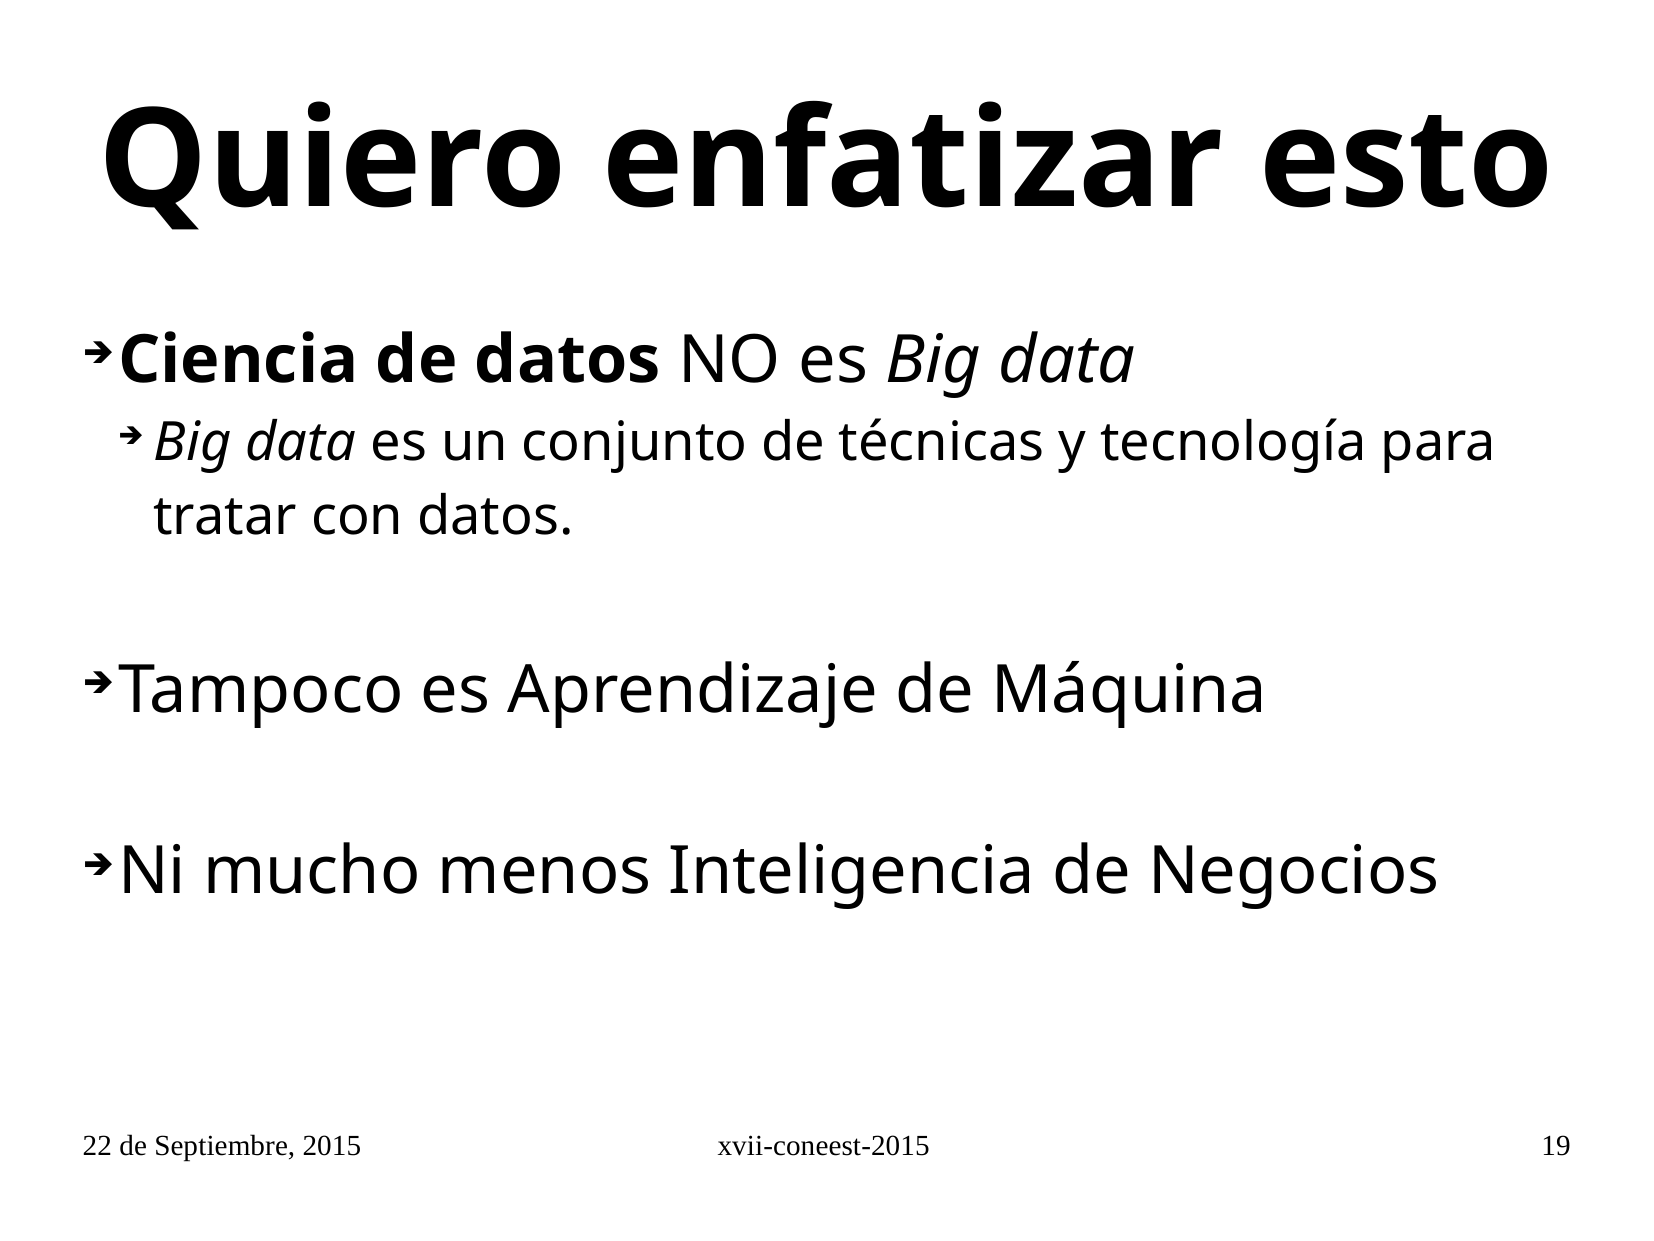

# Quiero enfatizar esto
Ciencia de datos NO es Big data
Big data es un conjunto de técnicas y tecnología para tratar con datos.
Tampoco es Aprendizaje de Máquina
Ni mucho menos Inteligencia de Negocios
22 de Septiembre, 2015
xvii-coneest-2015
19